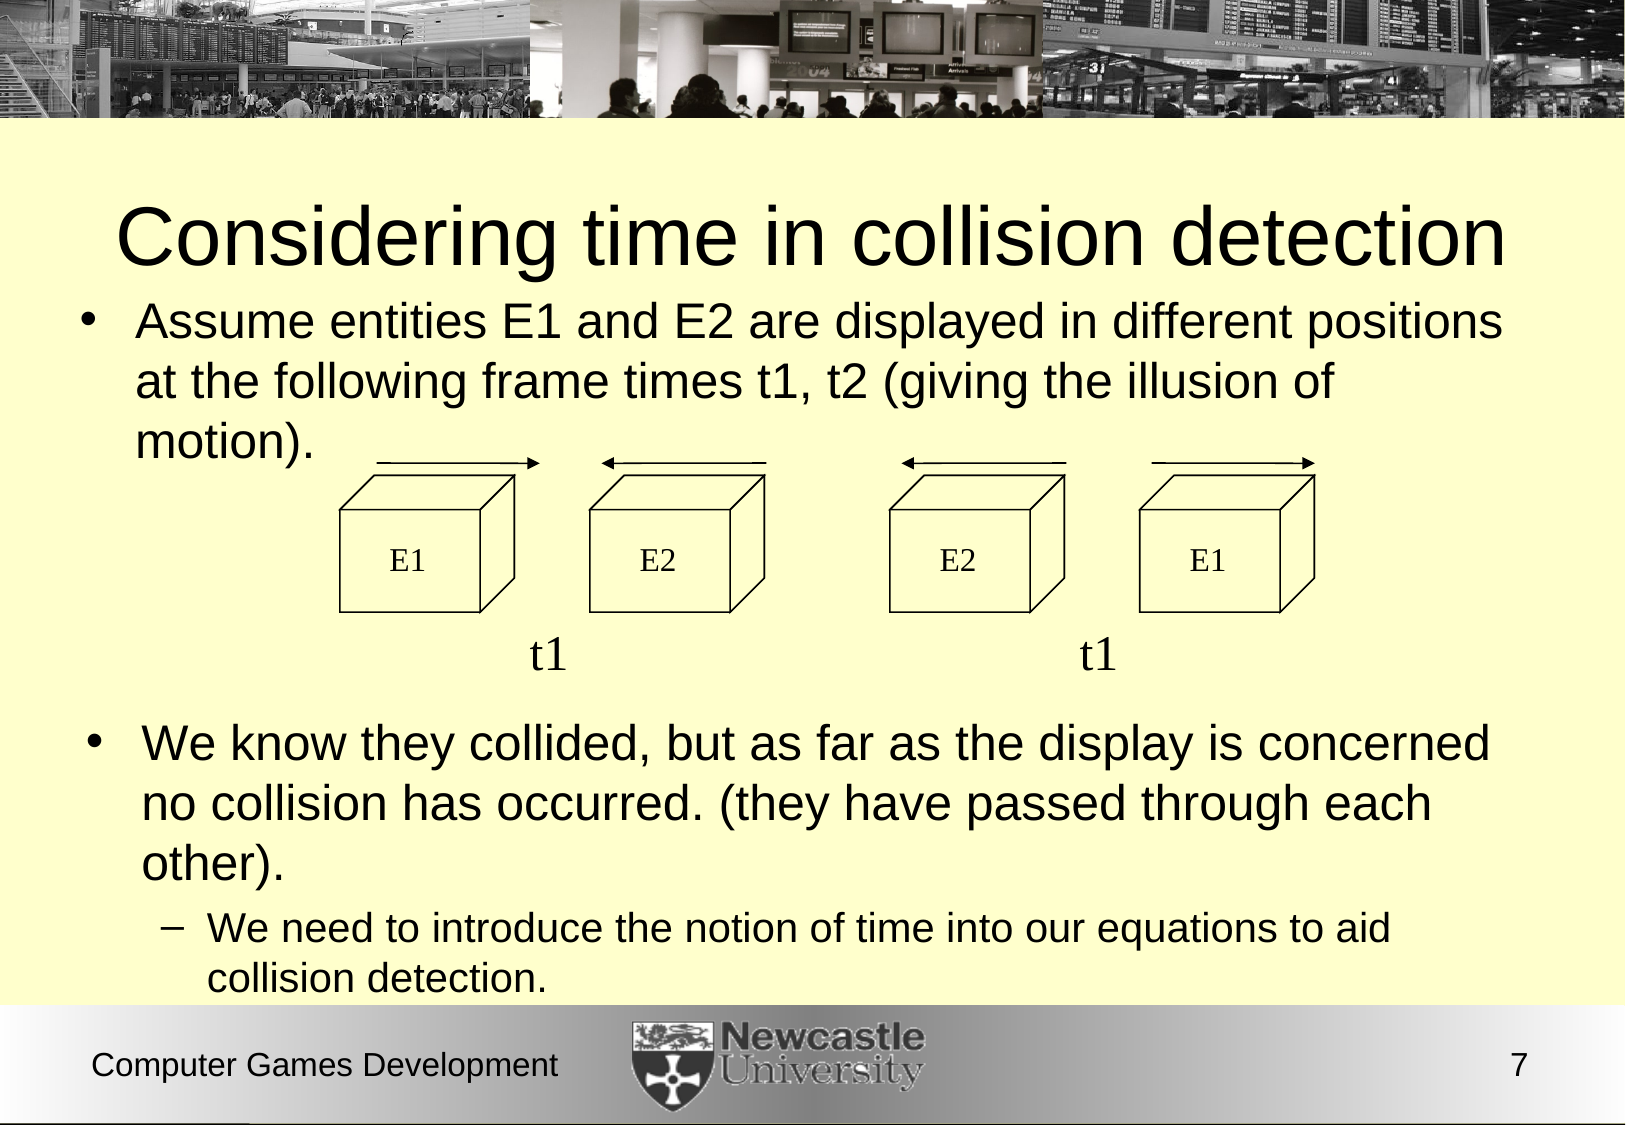

Considering time in collision detection
Assume entities E1 and E2 are displayed in different positions at the following frame times t1, t2 (giving the illusion of motion).
E1
E2
E2
E1
t1
t1
We know they collided, but as far as the display is concerned no collision has occurred. (they have passed through each other).
We need to introduce the notion of time into our equations to aid collision detection.
Computer Games Development